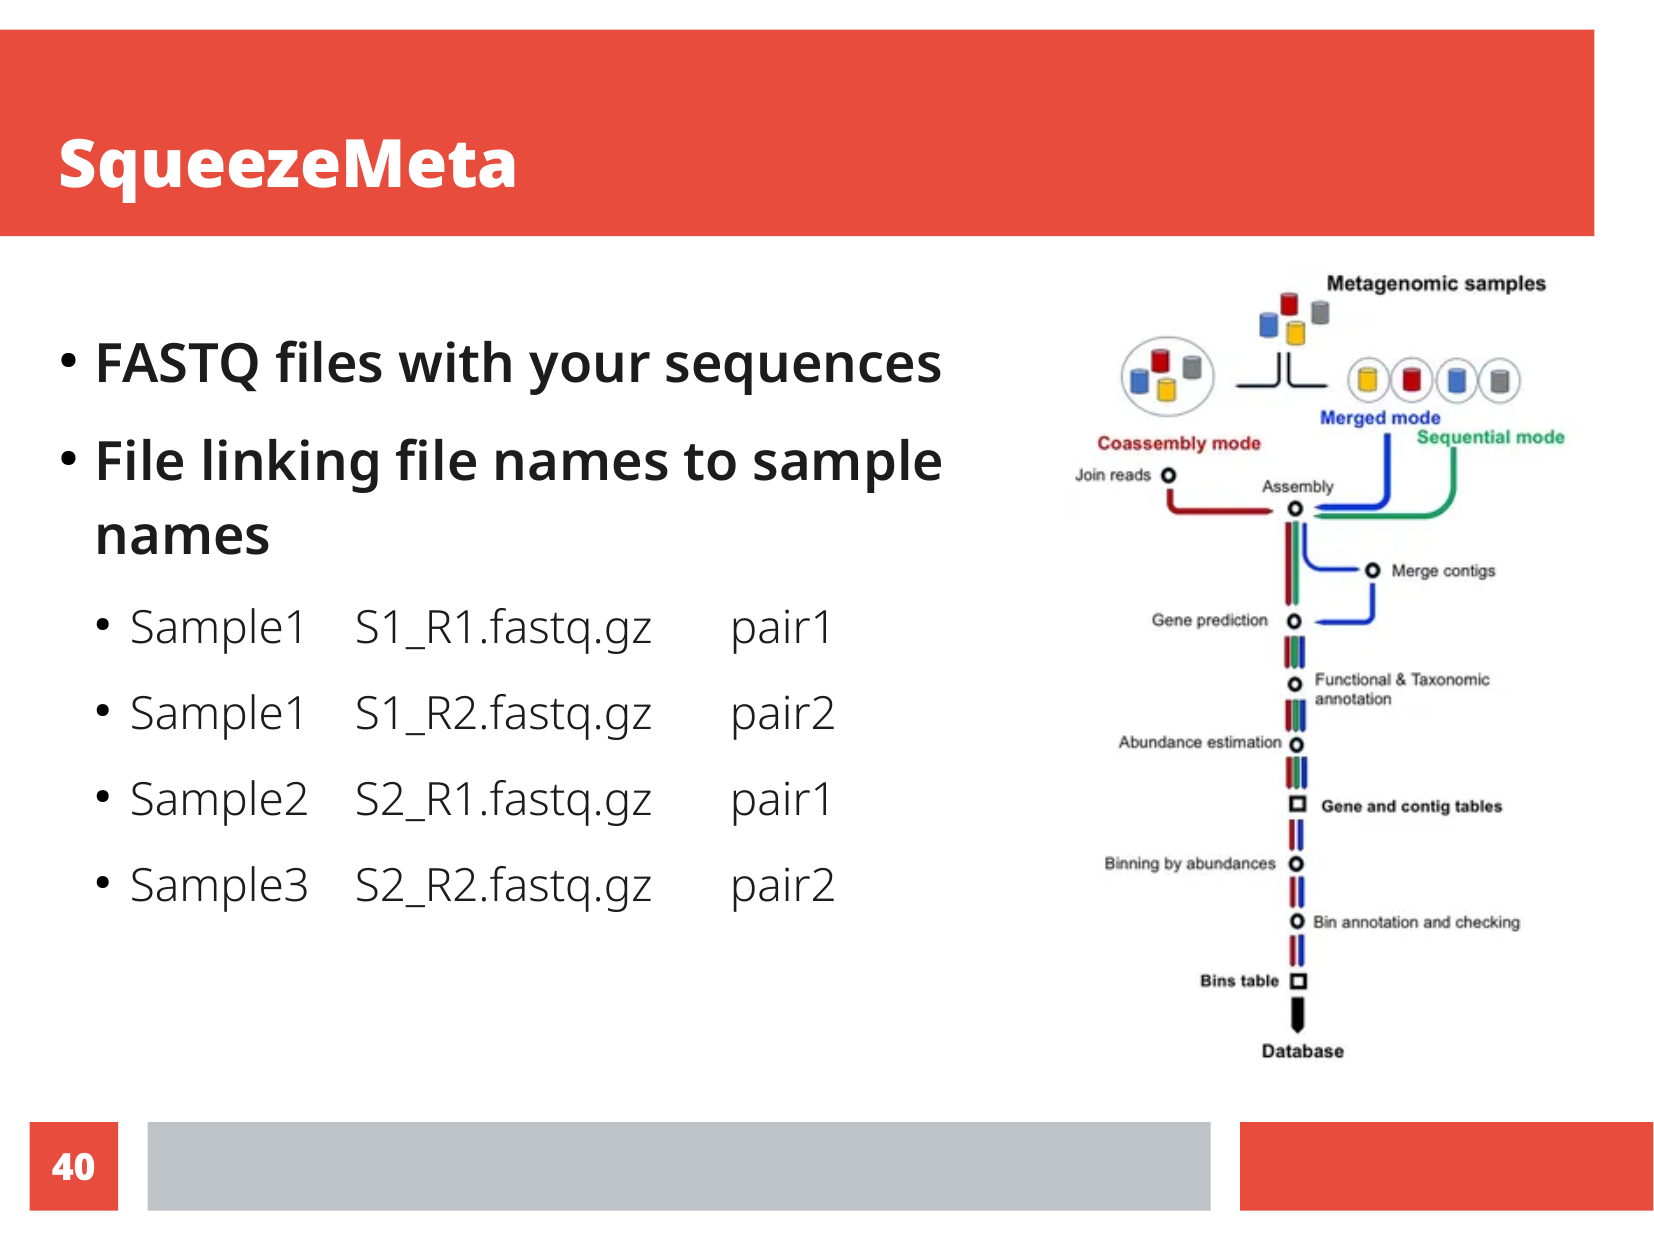

# SqueezeMeta
FASTQ files with your sequences
File linking file names to sample names
Sample1	S1_R1.fastq.gz		pair1
Sample1	S1_R2.fastq.gz		pair2
Sample2	S2_R1.fastq.gz		pair1
Sample3	S2_R2.fastq.gz		pair2
40